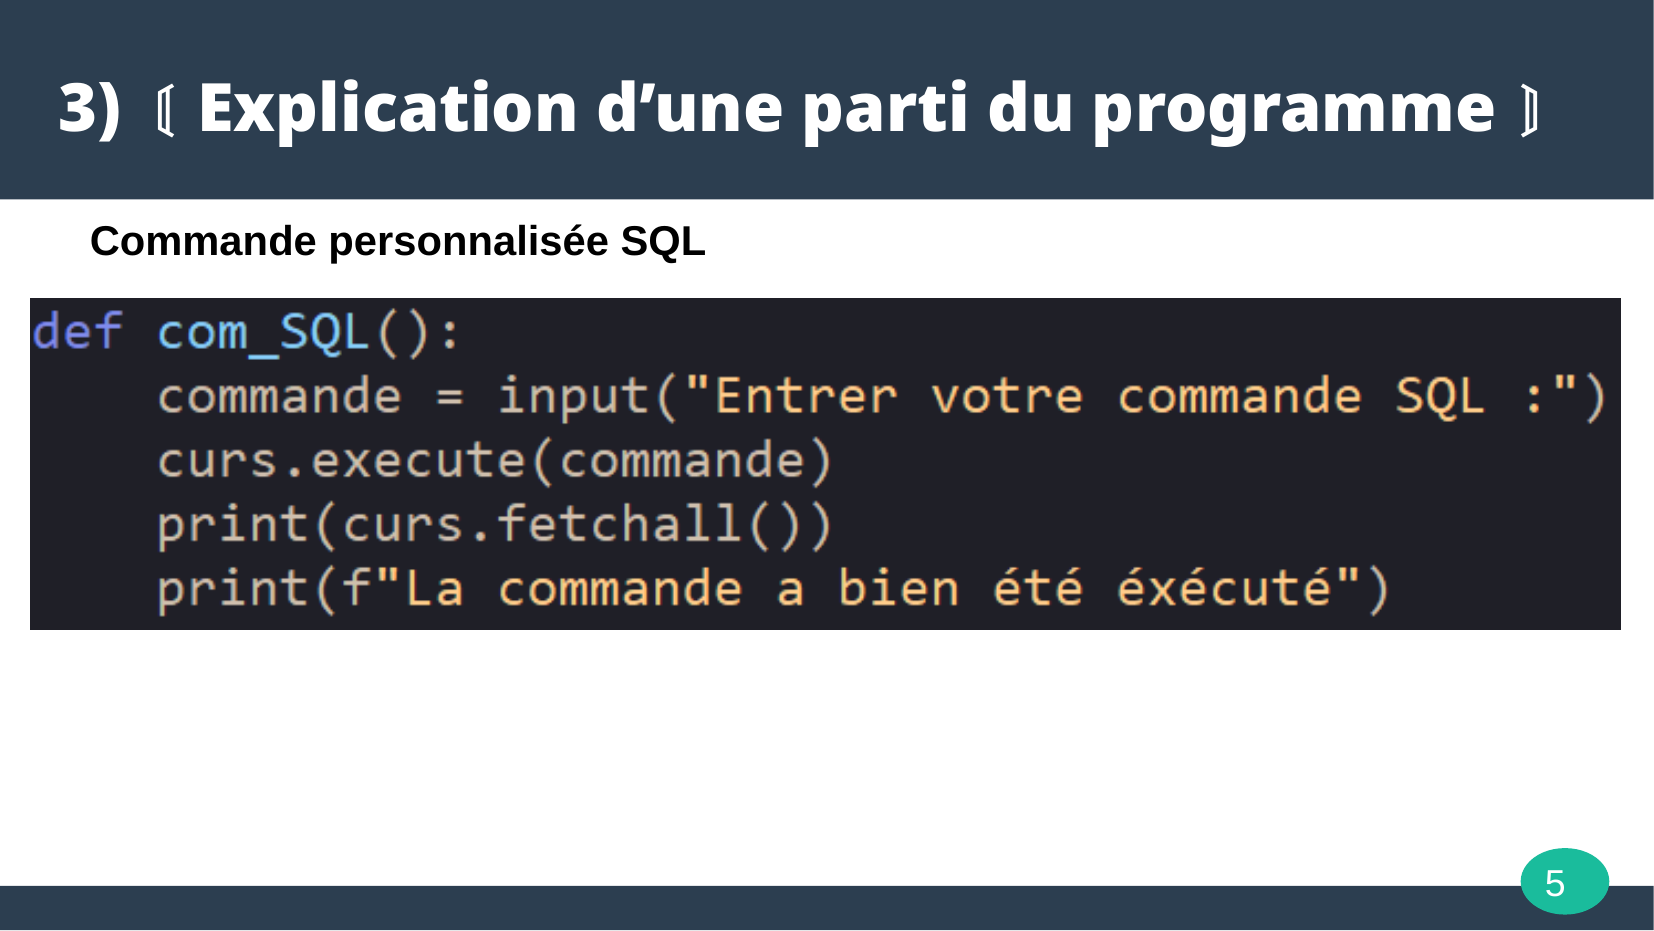

# 3)〘Explication d’une parti du programme〙
Commande personnalisée SQL
5